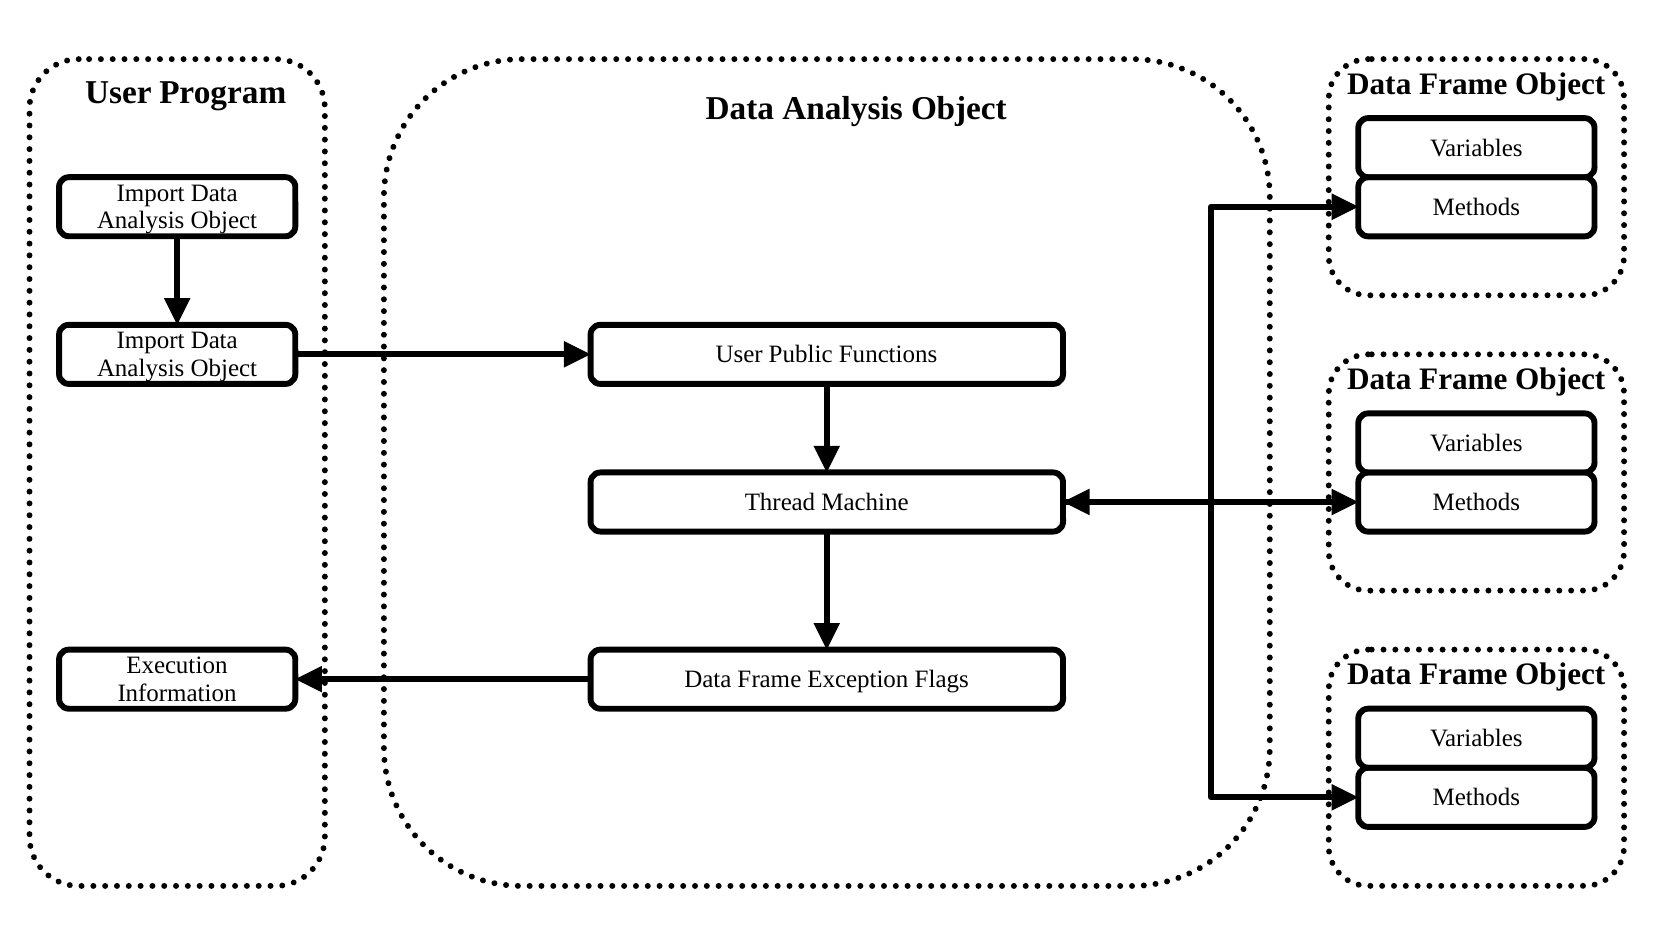

Data Frame Object
User Program
Data Analysis Object
Variables
Import Data Analysis Object
Methods
Import Data Analysis Object
User Public Functions
Data Frame Object
Variables
Thread Machine
Methods
Execution Information
Data Frame Exception Flags
Data Frame Object
Variables
Methods